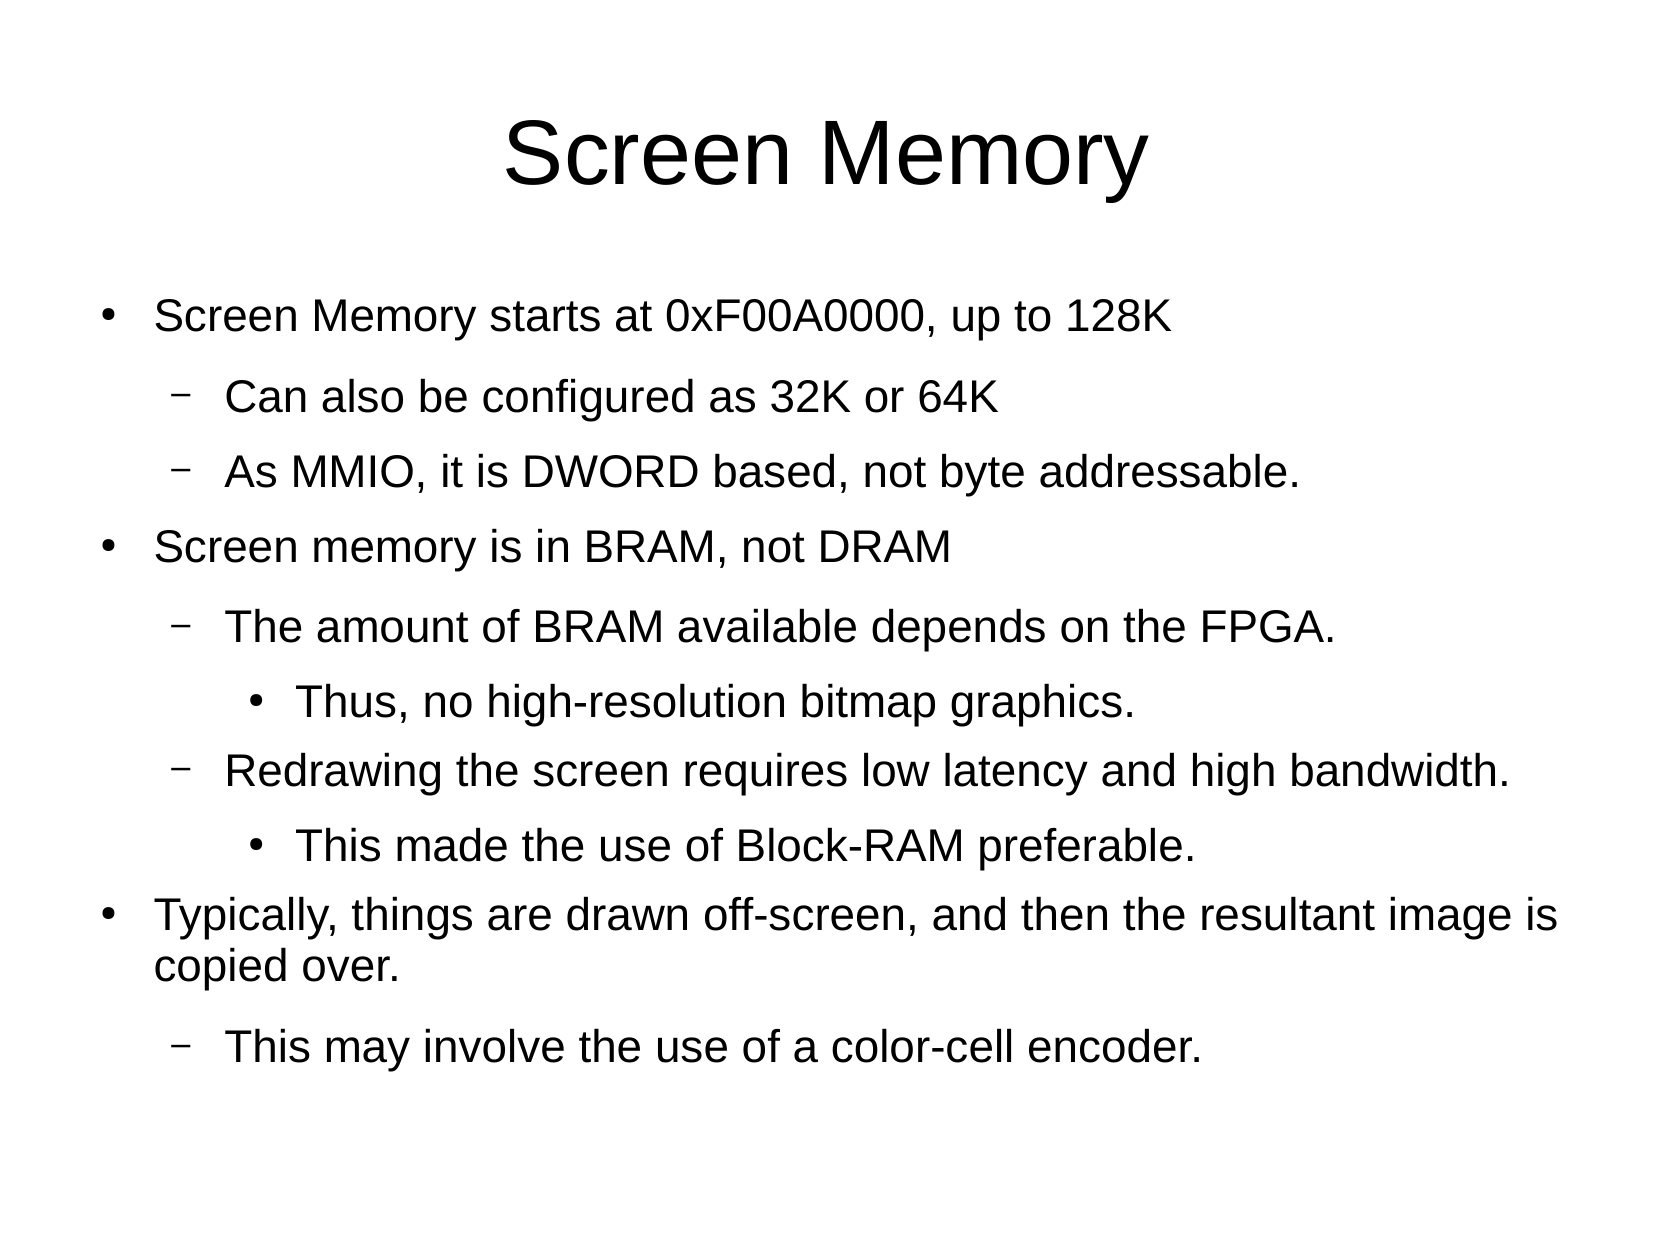

# Screen Memory
Screen Memory starts at 0xF00A0000, up to 128K
Can also be configured as 32K or 64K
As MMIO, it is DWORD based, not byte addressable.
Screen memory is in BRAM, not DRAM
The amount of BRAM available depends on the FPGA.
Thus, no high-resolution bitmap graphics.
Redrawing the screen requires low latency and high bandwidth.
This made the use of Block-RAM preferable.
Typically, things are drawn off-screen, and then the resultant image is copied over.
This may involve the use of a color-cell encoder.